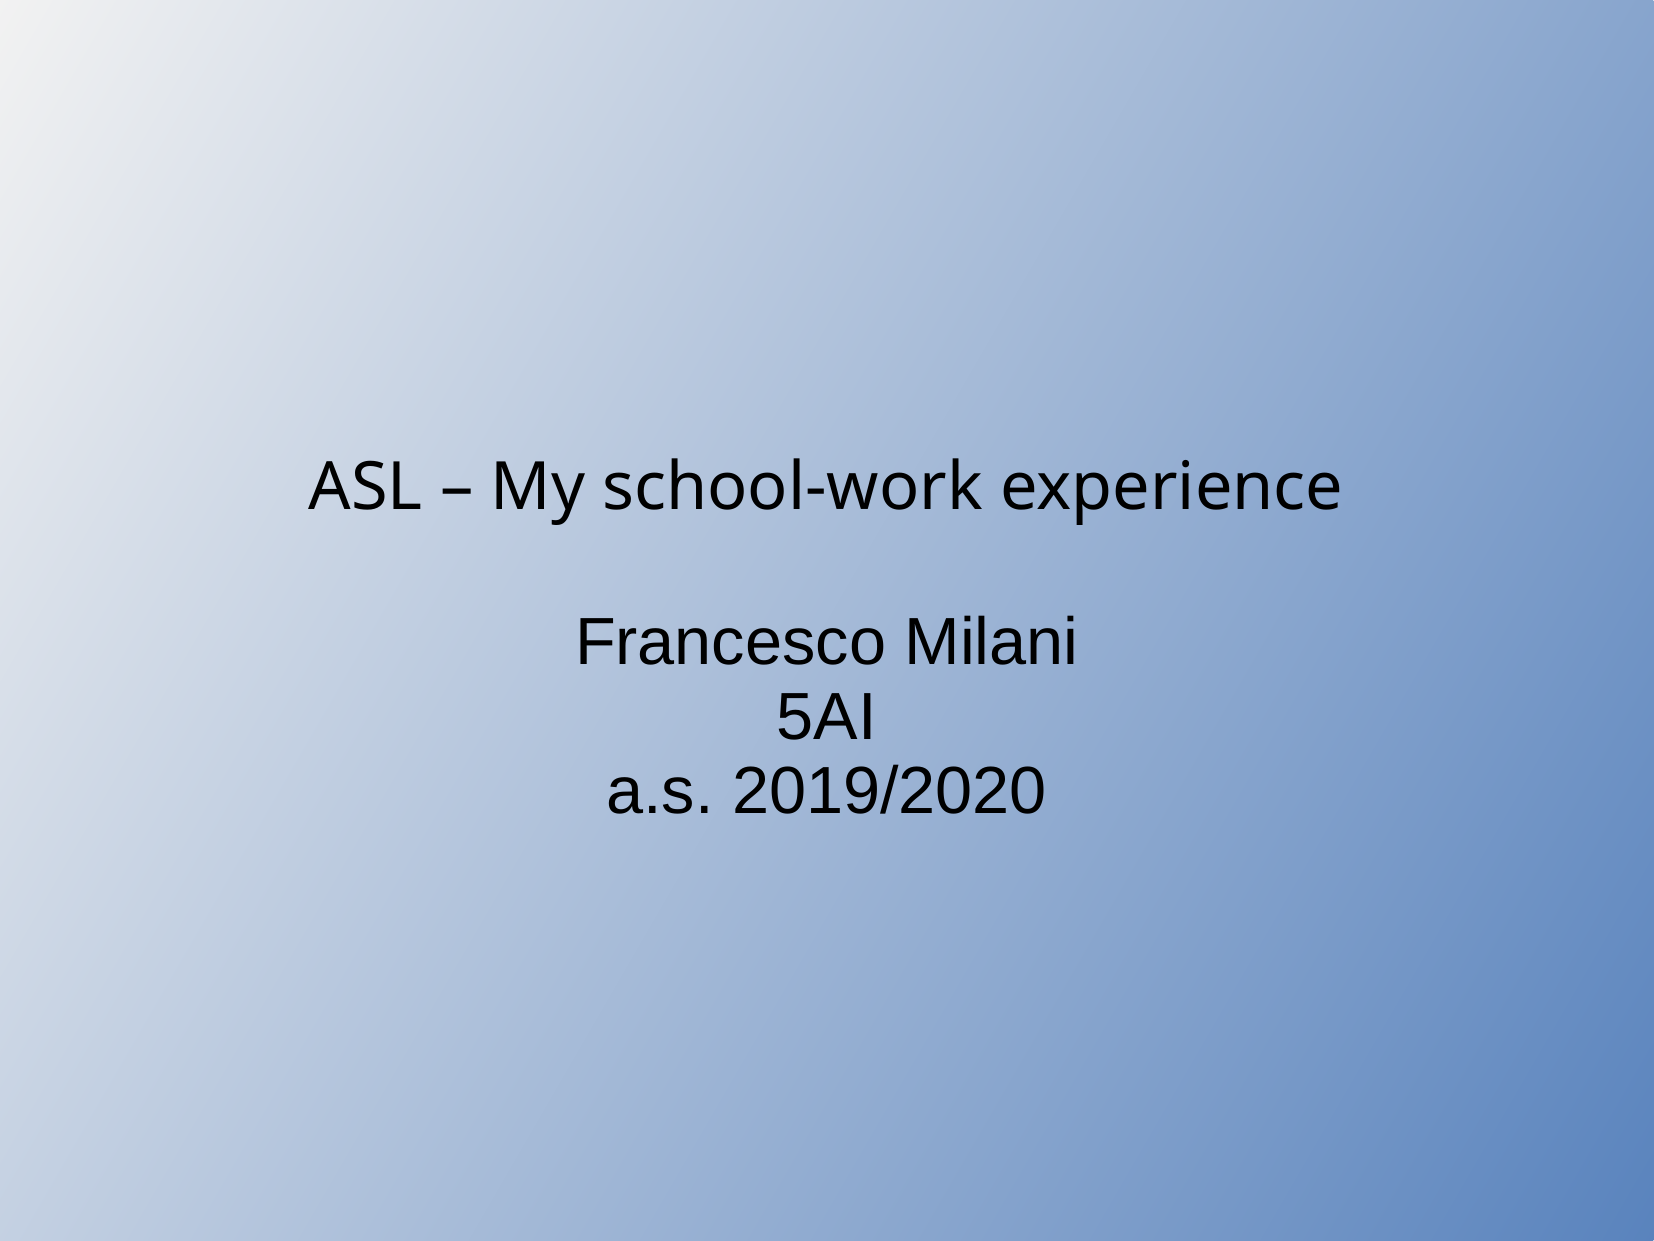

# ASL – My school-work experience
Francesco Milani
5AI
a.s. 2019/2020